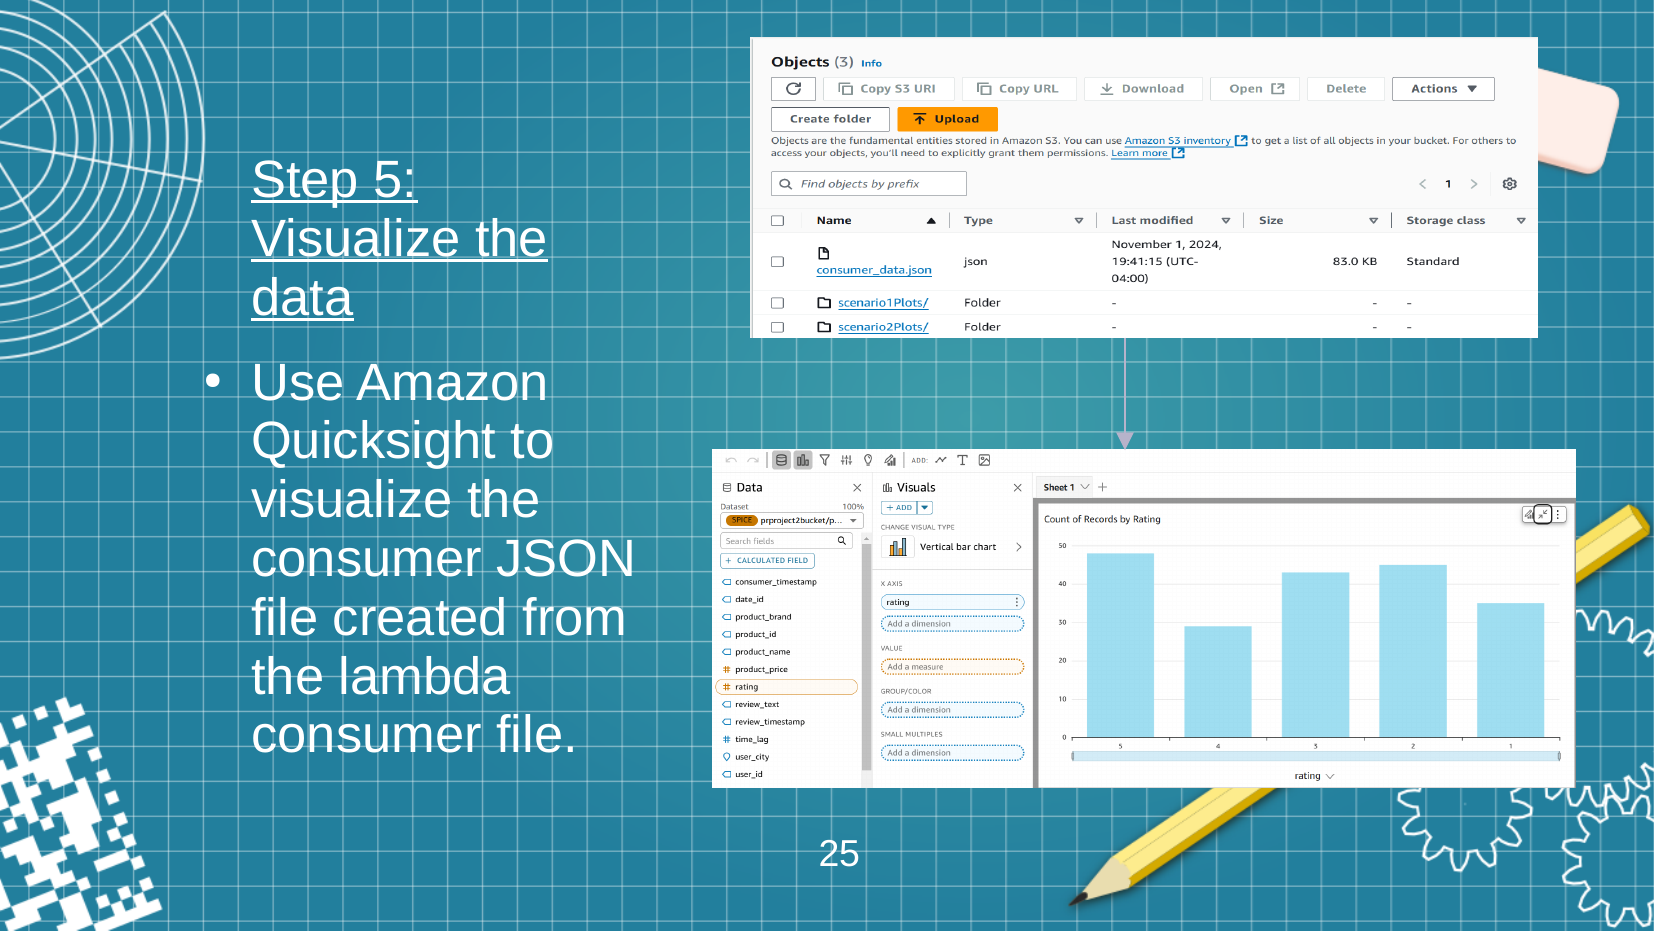

# Step 5: Visualize the data
Use Amazon Quicksight to visualize the consumer JSON file created from the lambda consumer file.